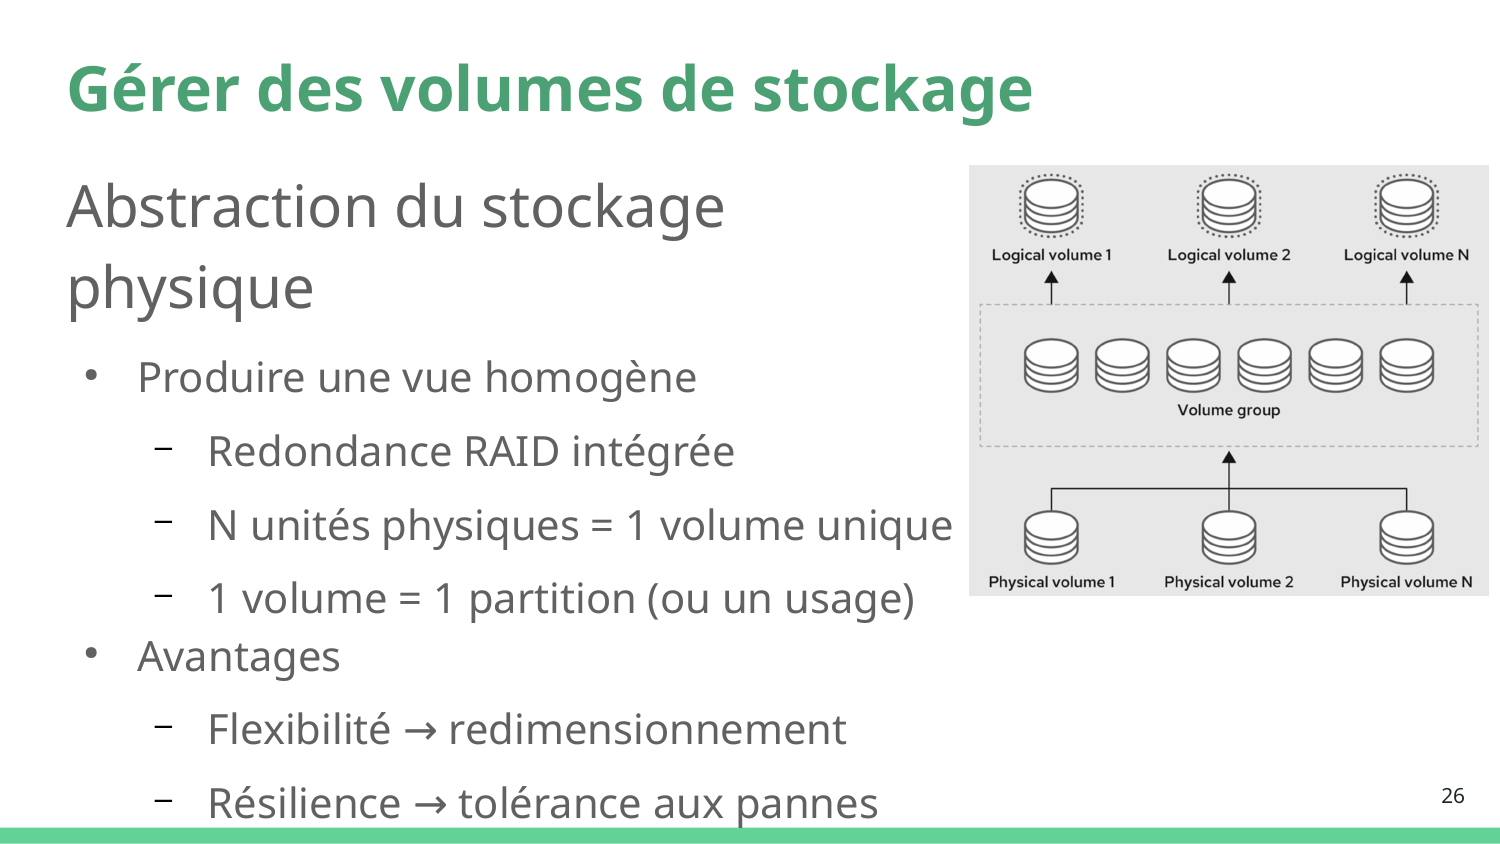

Gérer des volumes de stockage
# Abstraction du stockage physique
Produire une vue homogène
Redondance RAID intégrée
N unités physiques = 1 volume unique
1 volume = 1 partition (ou un usage)
Avantages
Flexibilité → redimensionnement
Résilience → tolérance aux pannes
Performances → choix SSD/NVME/RAMFS